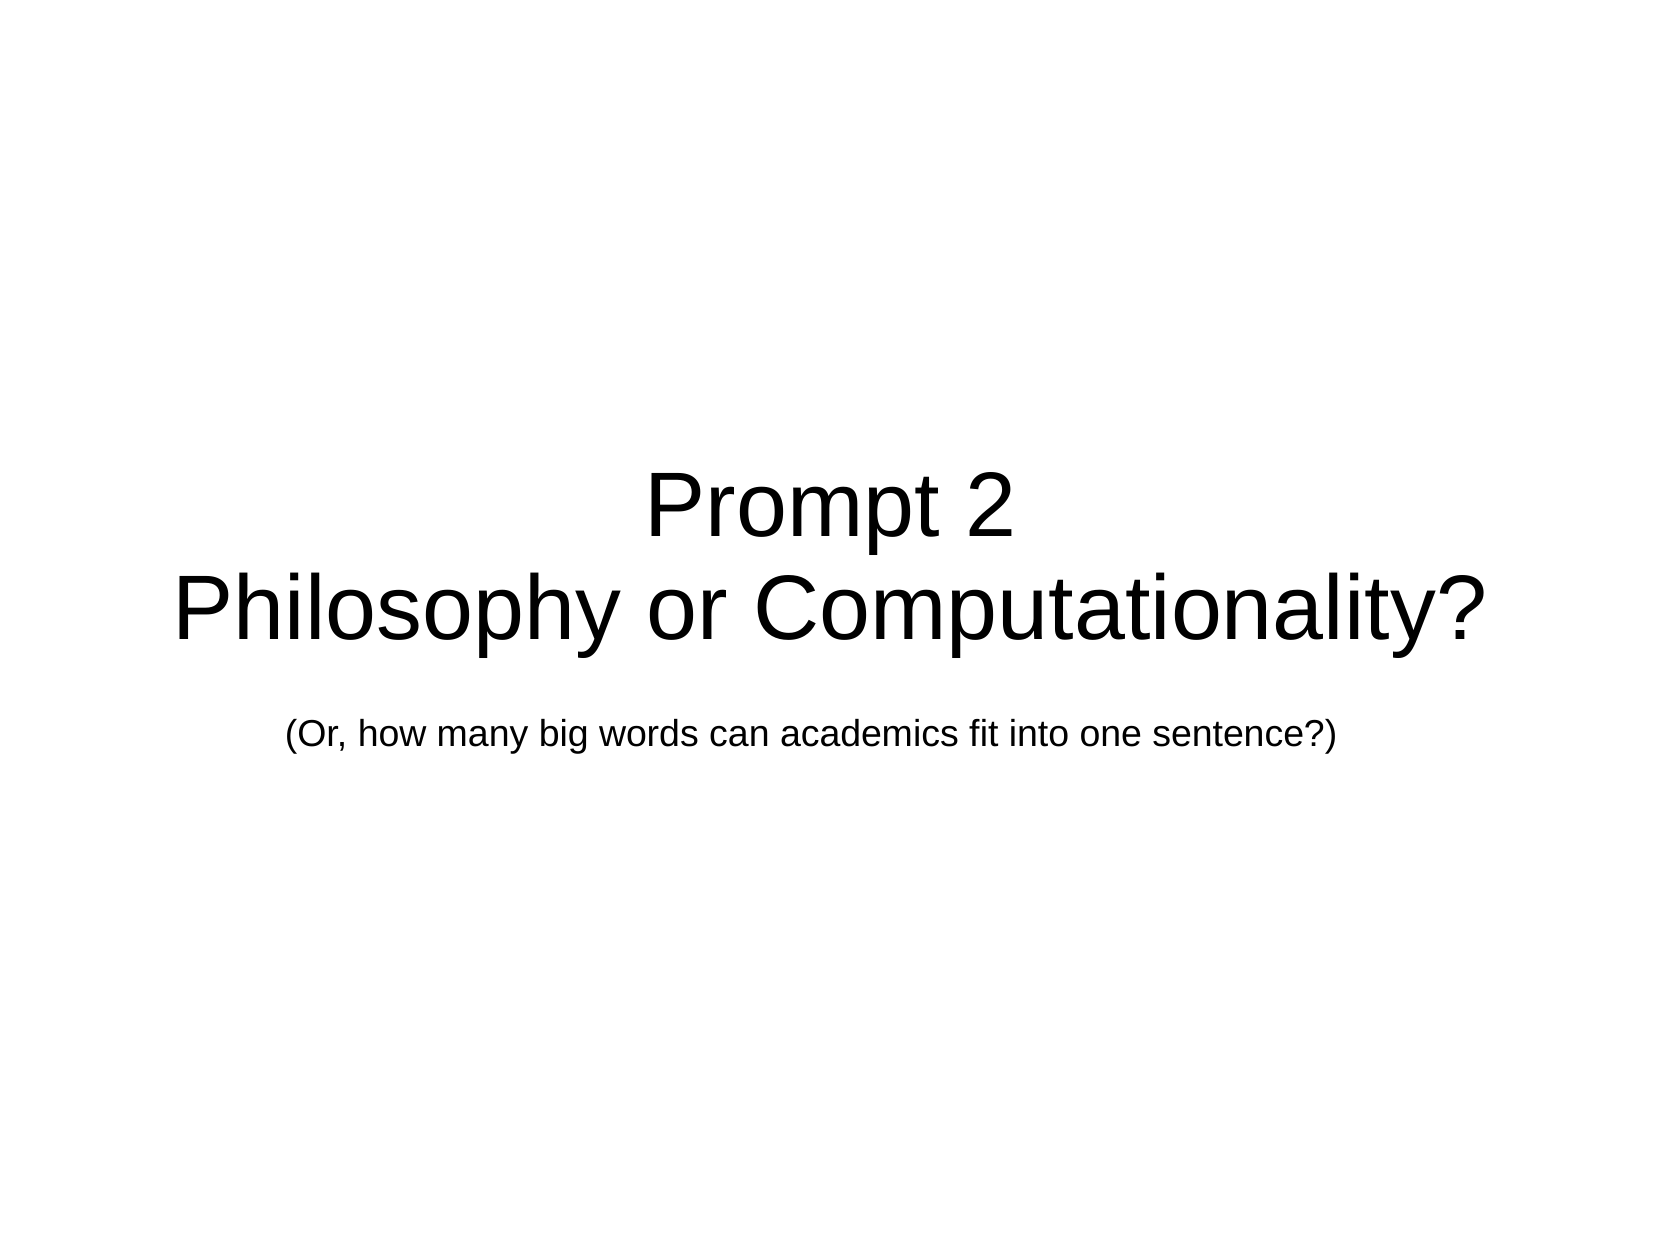

# Prompt 2 Philosophy or Computationality?
(Or, how many big words can academics fit into one sentence?)